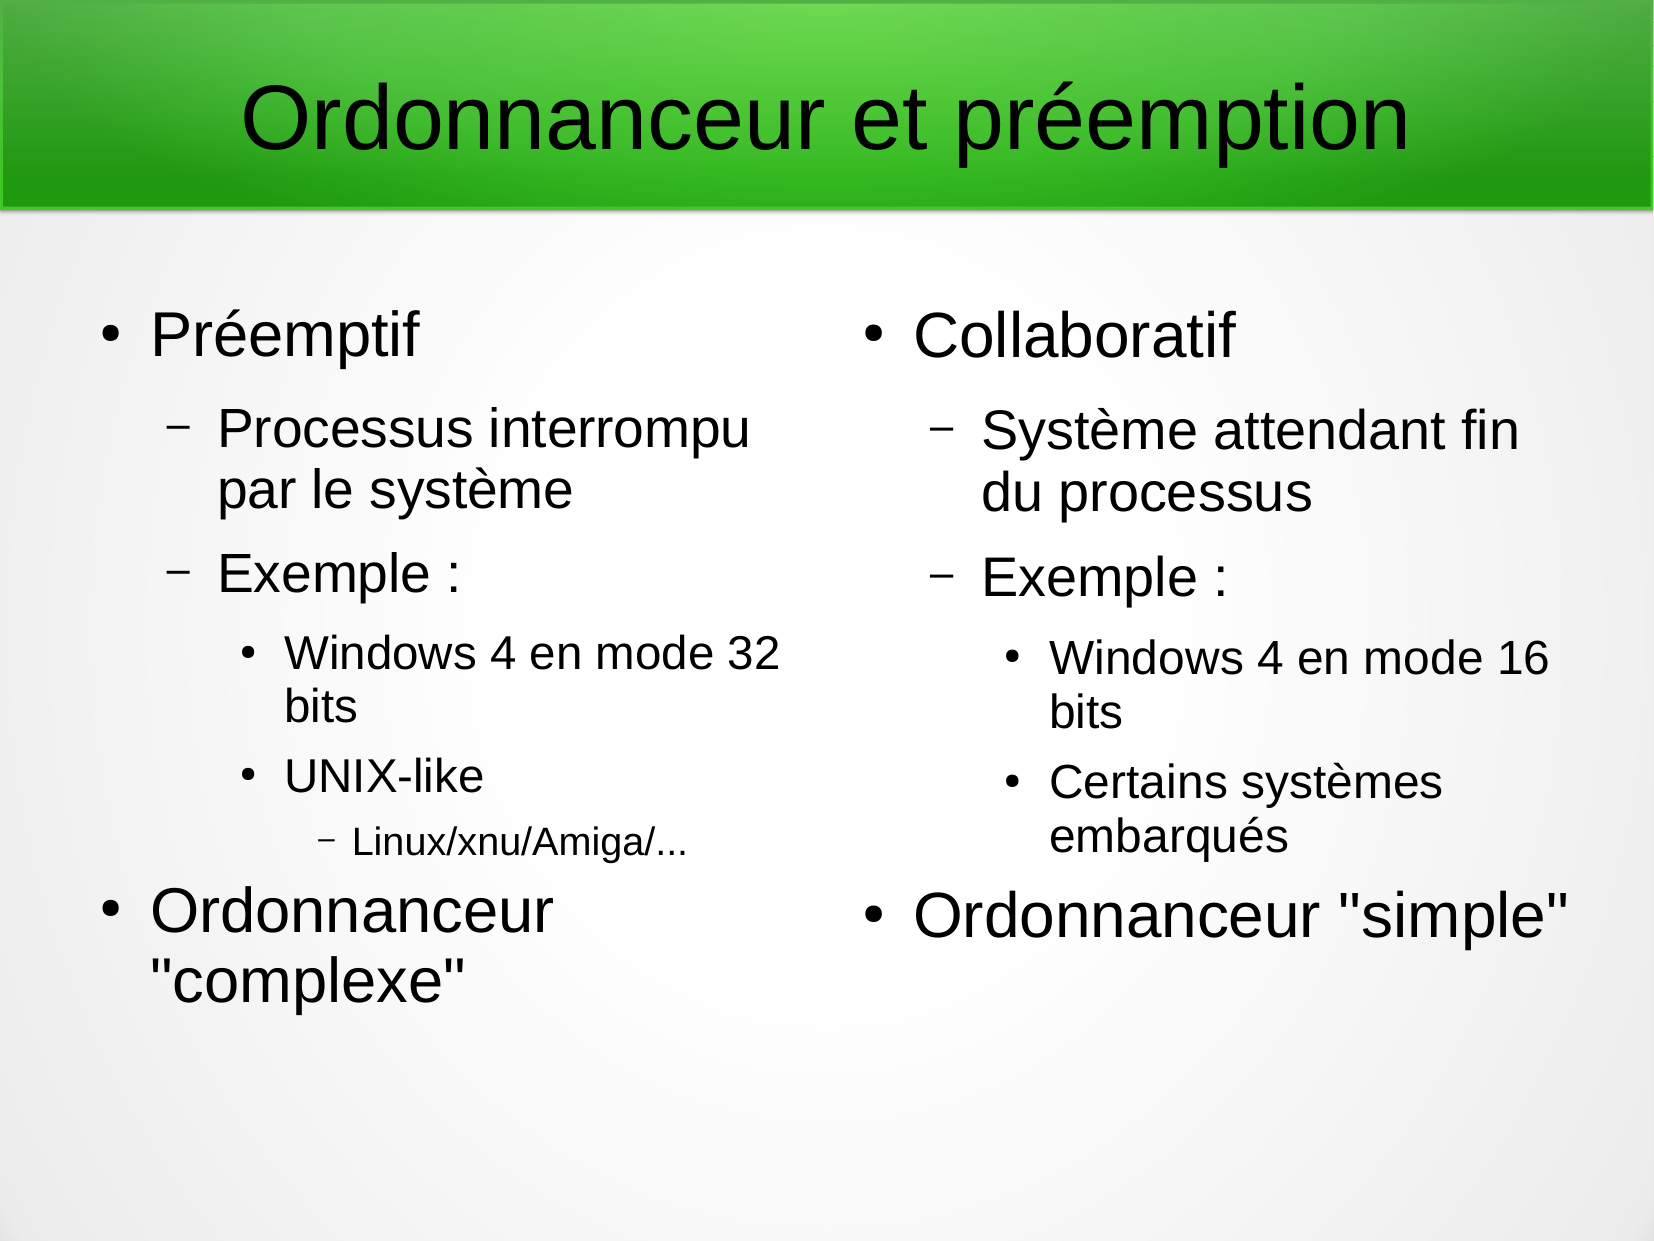

# Ordonnanceur et préemption
Préemptif
Processus interrompu par le système
Exemple :
Windows 4 en mode 32 bits
UNIX-like
Linux/xnu/Amiga/...
Ordonnanceur "complexe"
Collaboratif
Système attendant fin du processus
Exemple :
Windows 4 en mode 16 bits
Certains systèmes embarqués
Ordonnanceur "simple"